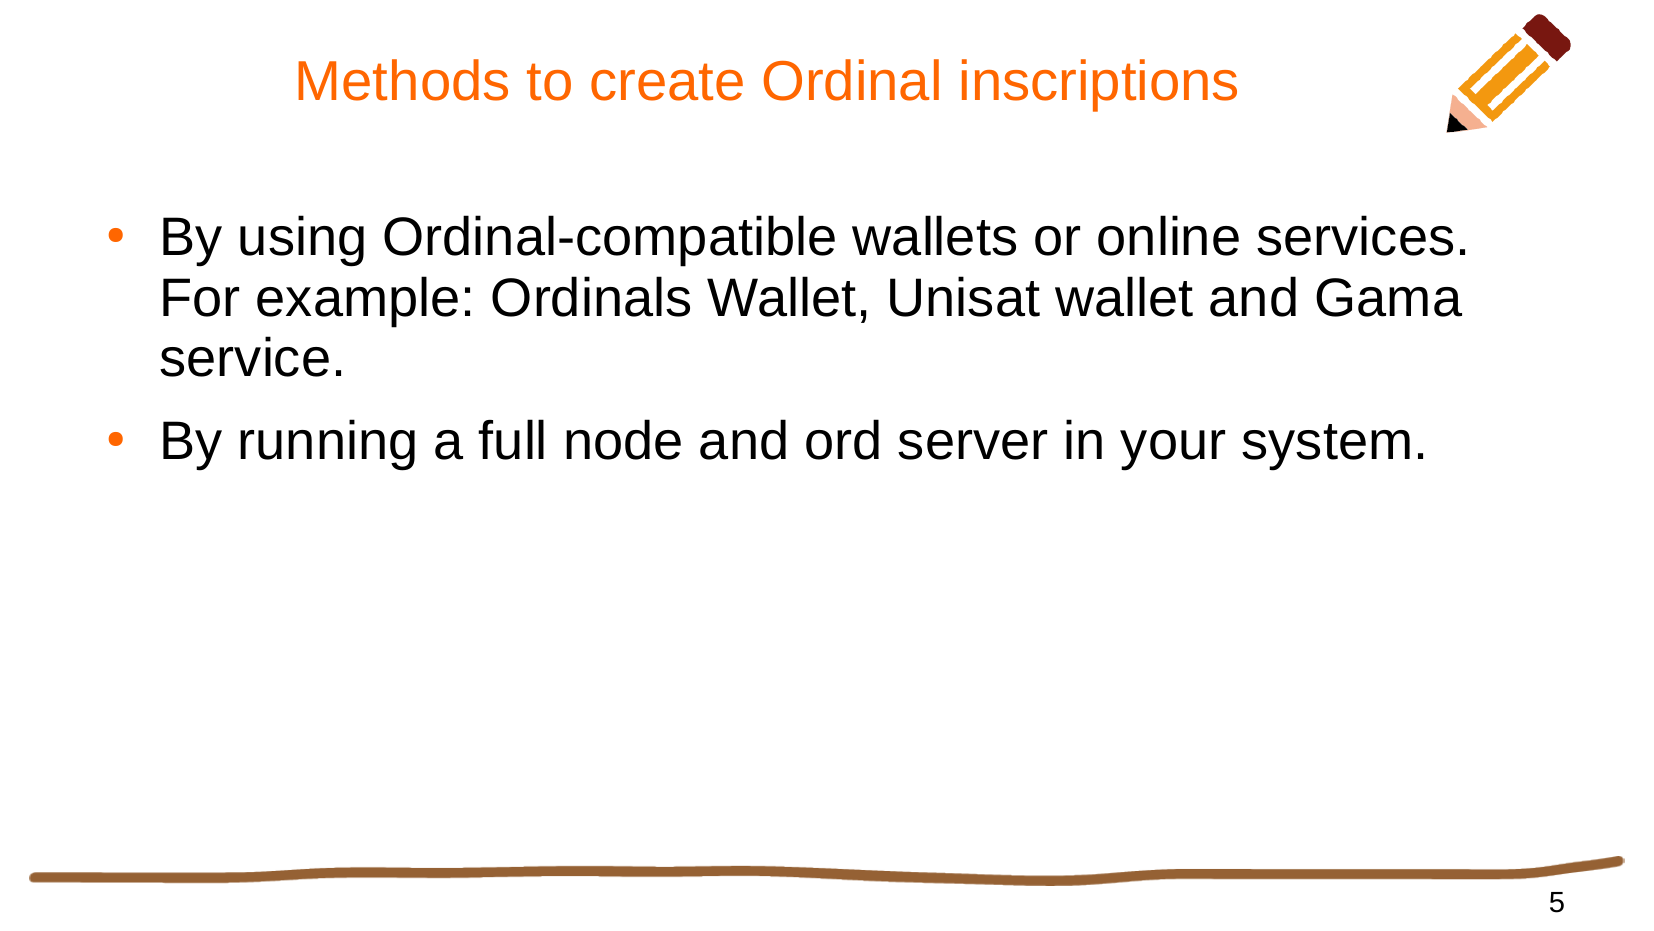

# Methods to create Ordinal inscriptions
By using Ordinal-compatible wallets or online services. For example: Ordinals Wallet, Unisat wallet and Gama service.
By running a full node and ord server in your system.
5